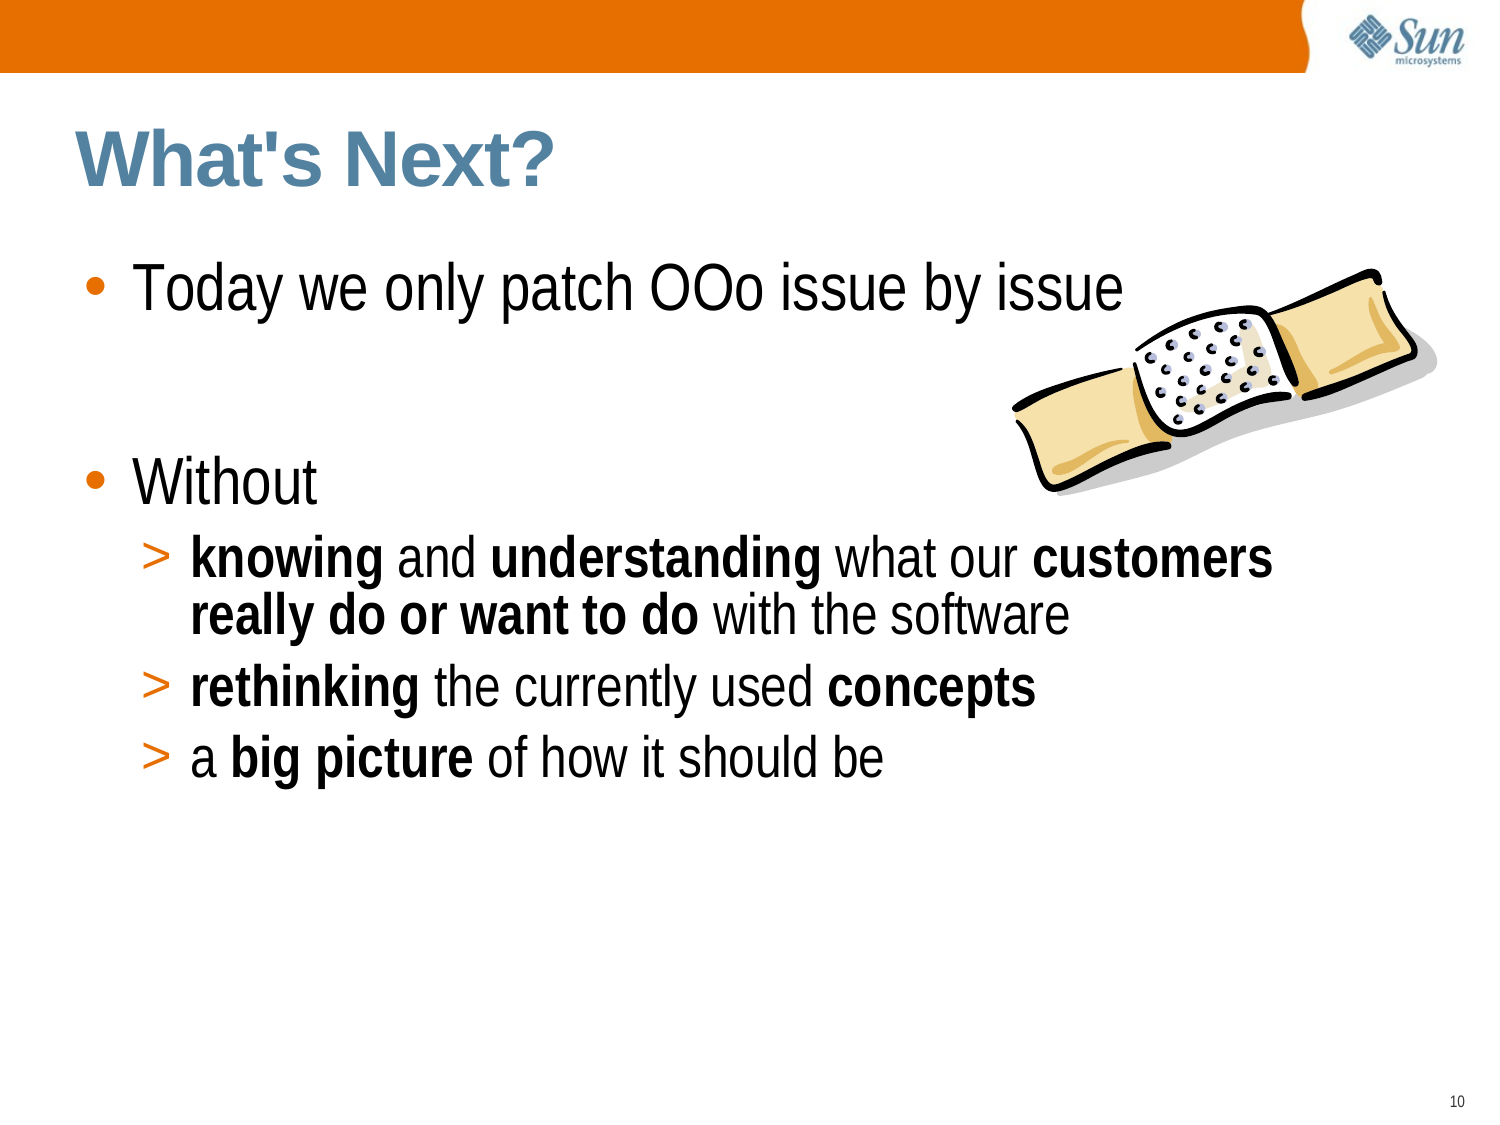

# What's Next?
Today we only patch OOo issue by issue
Without
knowing and understanding what our customers
really do or want to do with the software
rethinking the currently used concepts
a big picture of how it should be